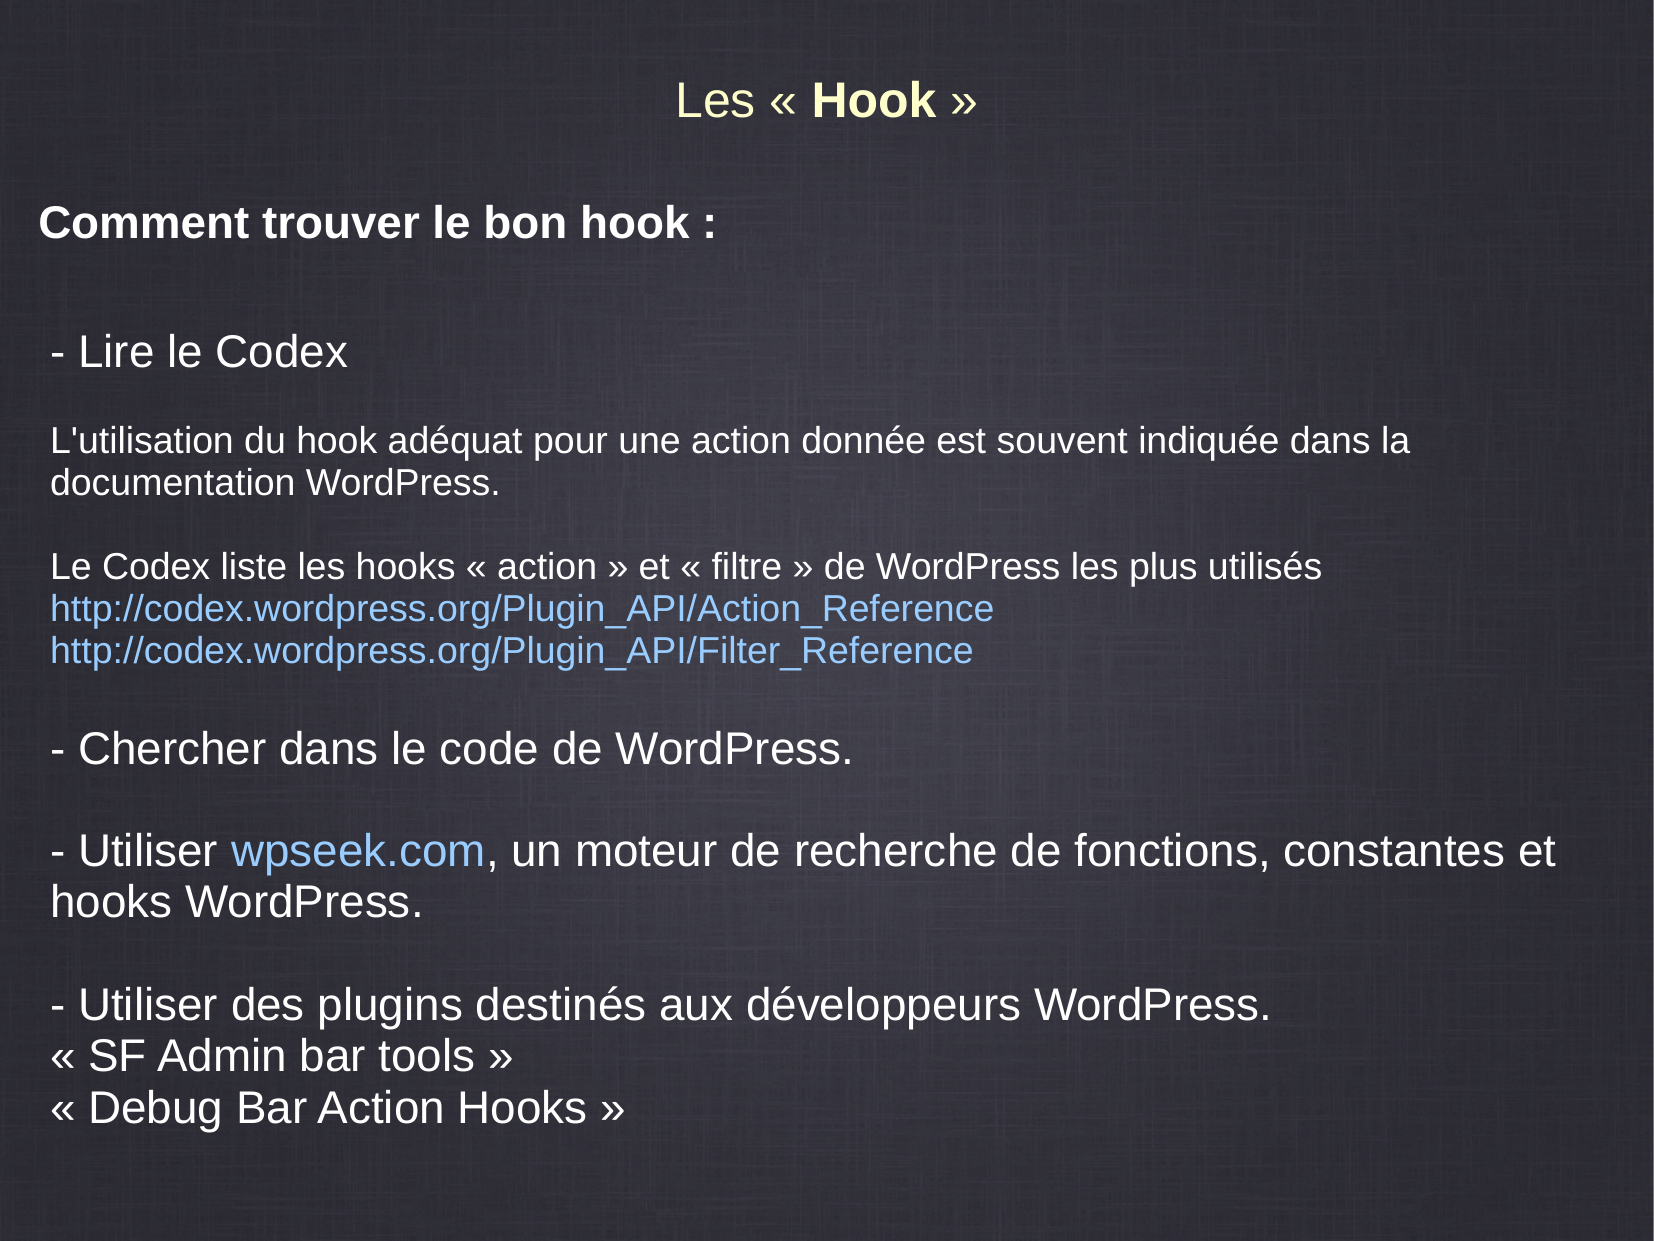

Les « Hook »
Comment trouver le bon hook :
- Lire le Codex
L'utilisation du hook adéquat pour une action donnée est souvent indiquée dans la documentation WordPress.
Le Codex liste les hooks « action » et « filtre » de WordPress les plus utilisés
http://codex.wordpress.org/Plugin_API/Action_Reference
http://codex.wordpress.org/Plugin_API/Filter_Reference
- Chercher dans le code de WordPress.
- Utiliser wpseek.com, un moteur de recherche de fonctions, constantes et hooks WordPress.
- Utiliser des plugins destinés aux développeurs WordPress.
« SF Admin bar tools »
« Debug Bar Action Hooks »